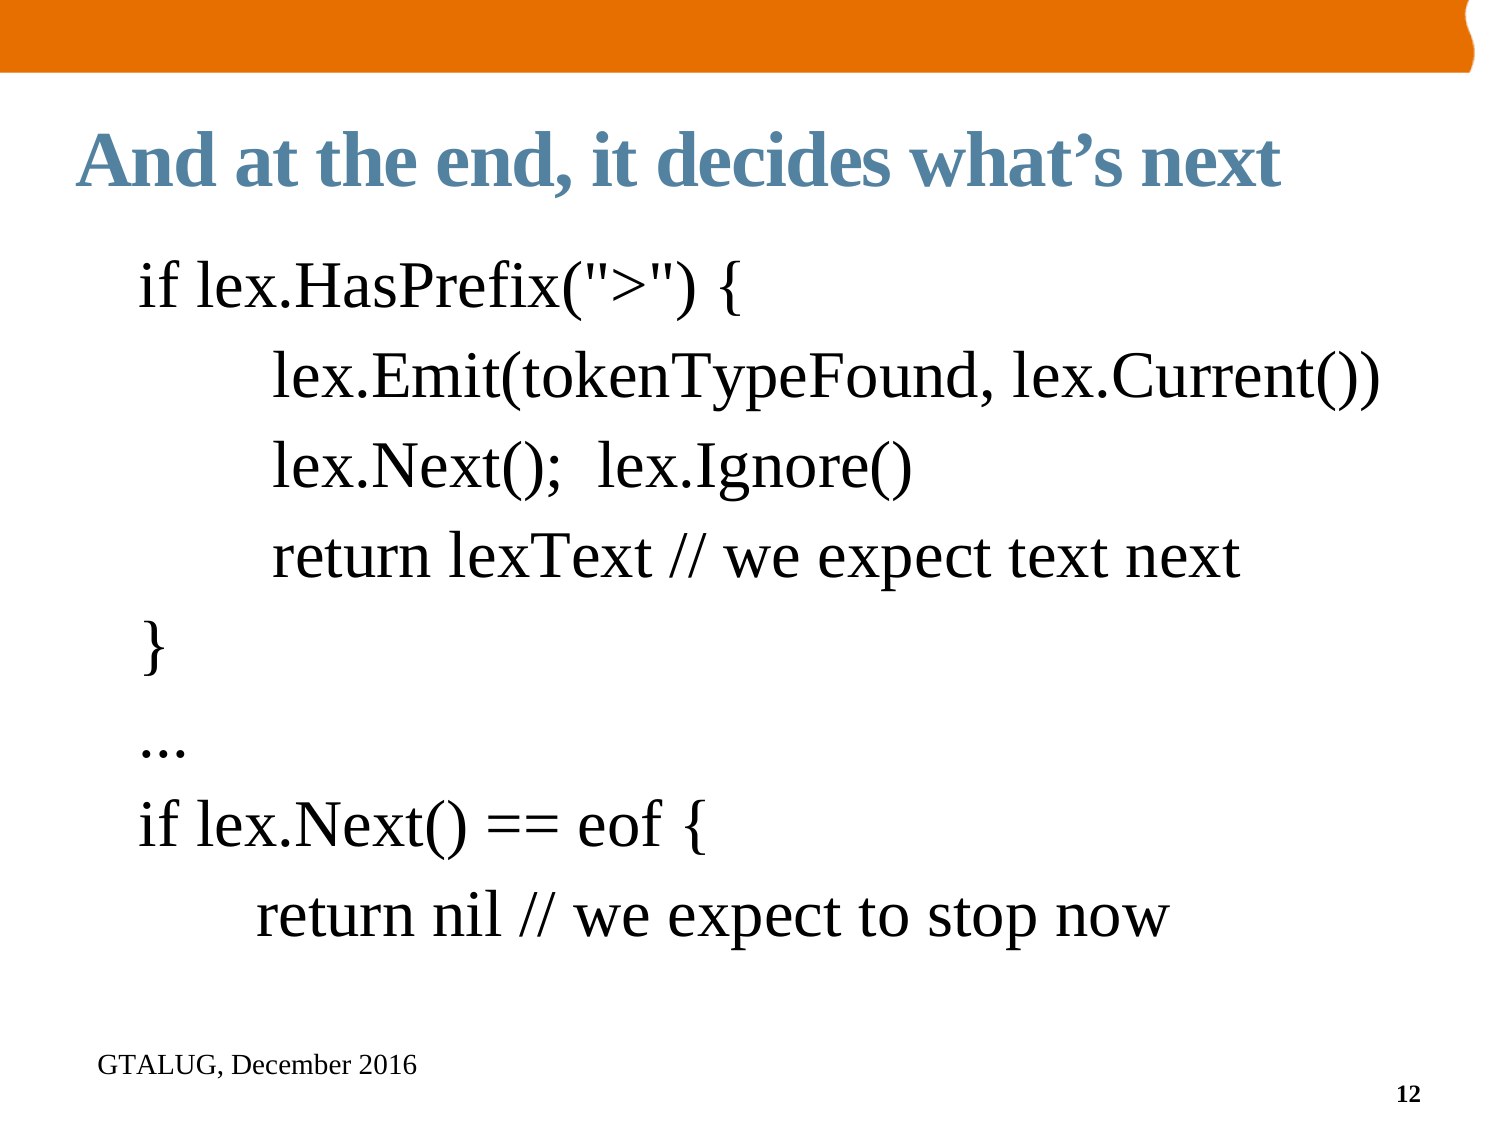

# And at the end, it decides what’s next
if lex.HasPrefix(">") {
 lex.Emit(tokenTypeFound, lex.Current())
 lex.Next(); lex.Ignore()
 return lexText // we expect text next
}
...
if lex.Next() == eof {
 return nil // we expect to stop now